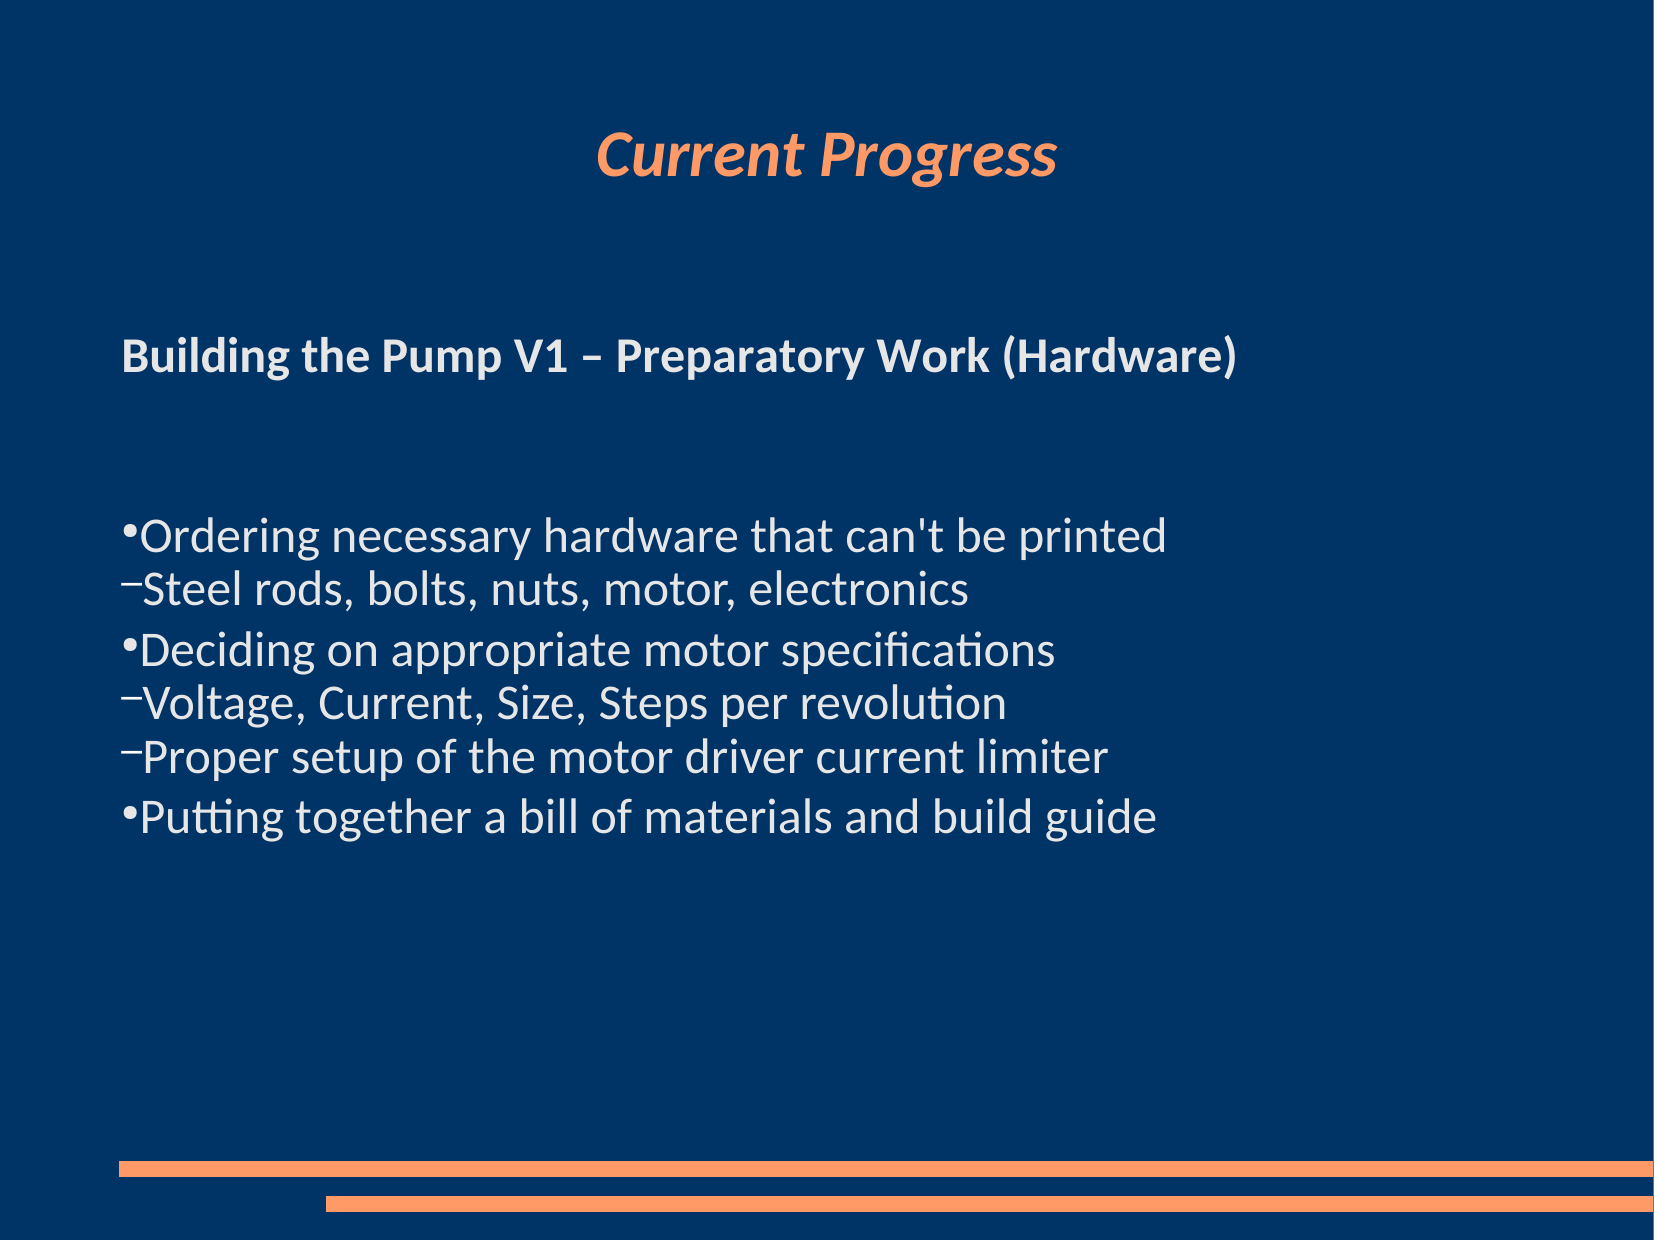

# Current Progress
Building the Pump V1 – Preparatory Work (Hardware)
Ordering necessary hardware that can't be printed
Steel rods, bolts, nuts, motor, electronics
Deciding on appropriate motor specifications
Voltage, Current, Size, Steps per revolution
Proper setup of the motor driver current limiter
Putting together a bill of materials and build guide